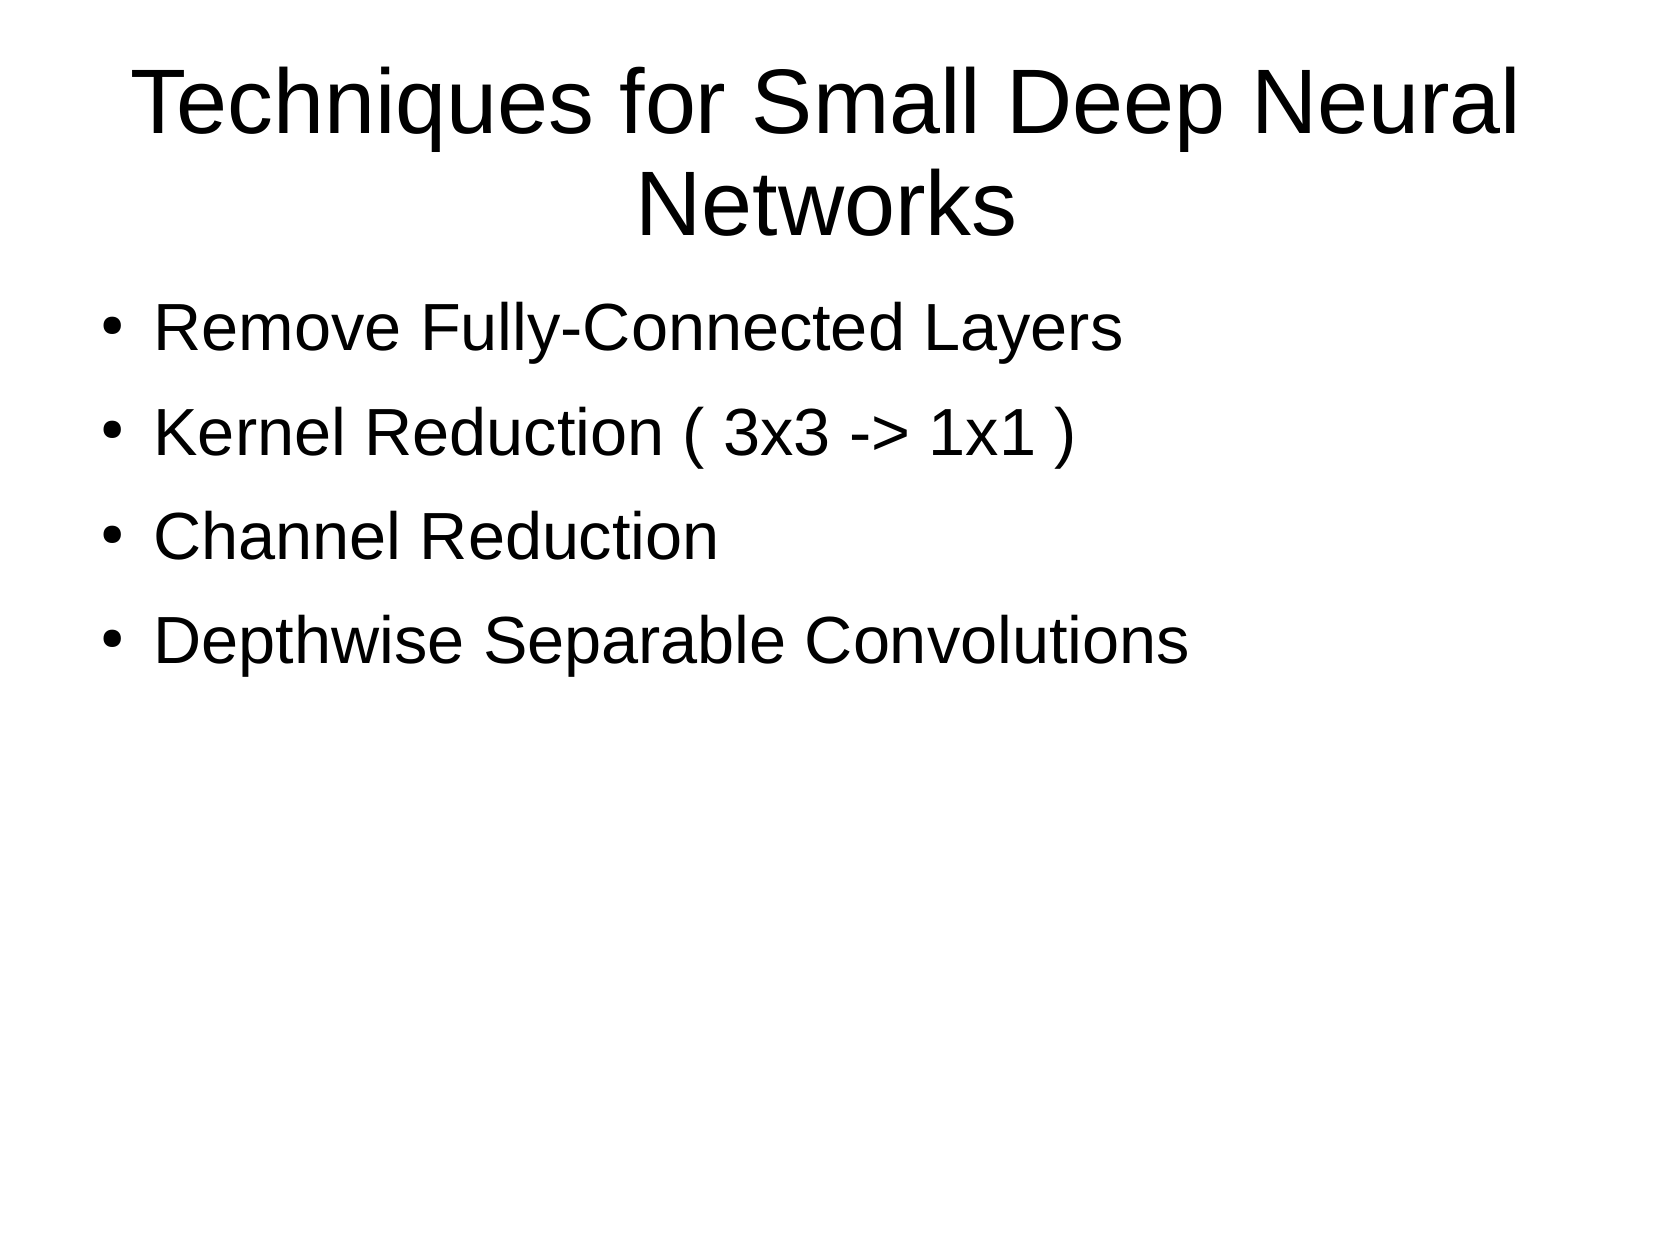

# Techniques for Small Deep Neural Networks
Remove Fully-Connected Layers
Kernel Reduction ( 3x3 -> 1x1 )
Channel Reduction
Depthwise Separable Convolutions